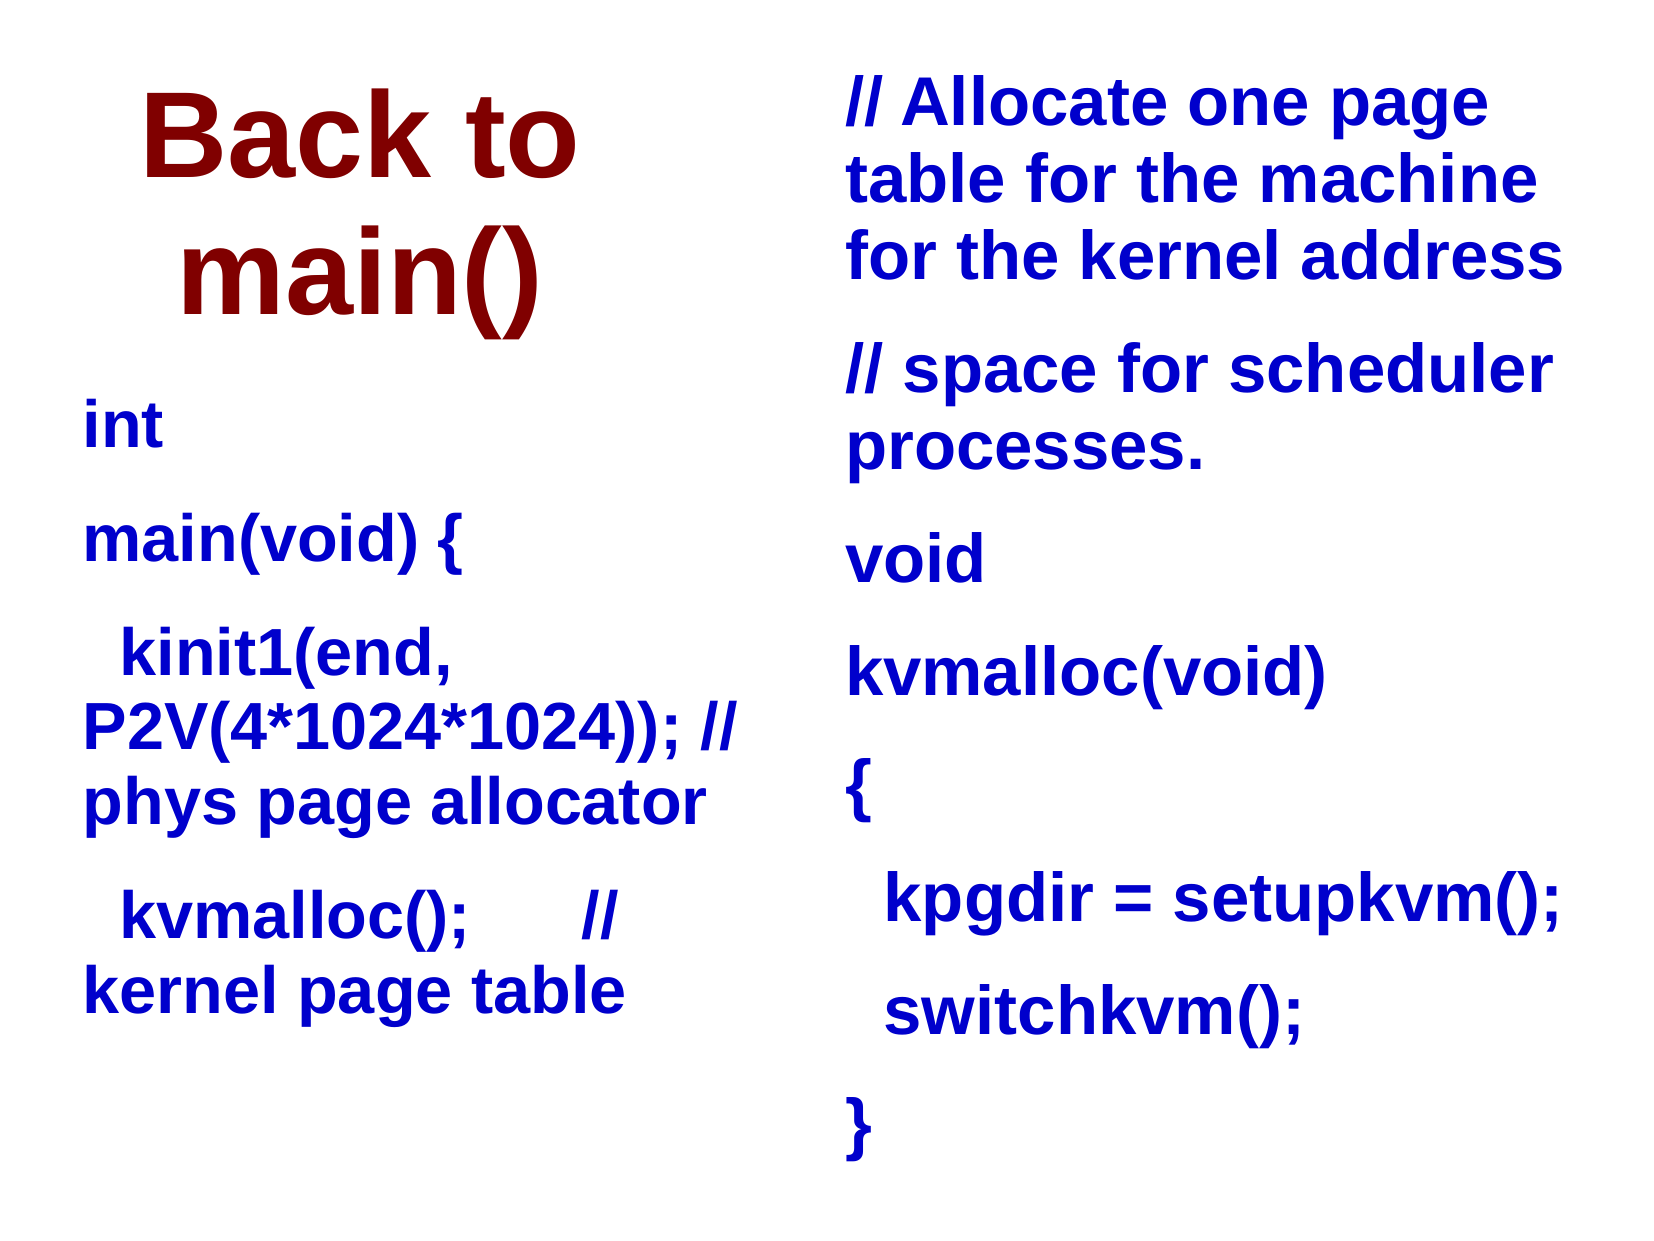

# Back to main()
// Allocate one page table for the machine for the kernel address
// space for scheduler processes.
void
kvmalloc(void)
{
 kpgdir = setupkvm();
 switchkvm();
}
int
main(void) {
 kinit1(end, P2V(4*1024*1024)); // phys page allocator
 kvmalloc(); // kernel page table